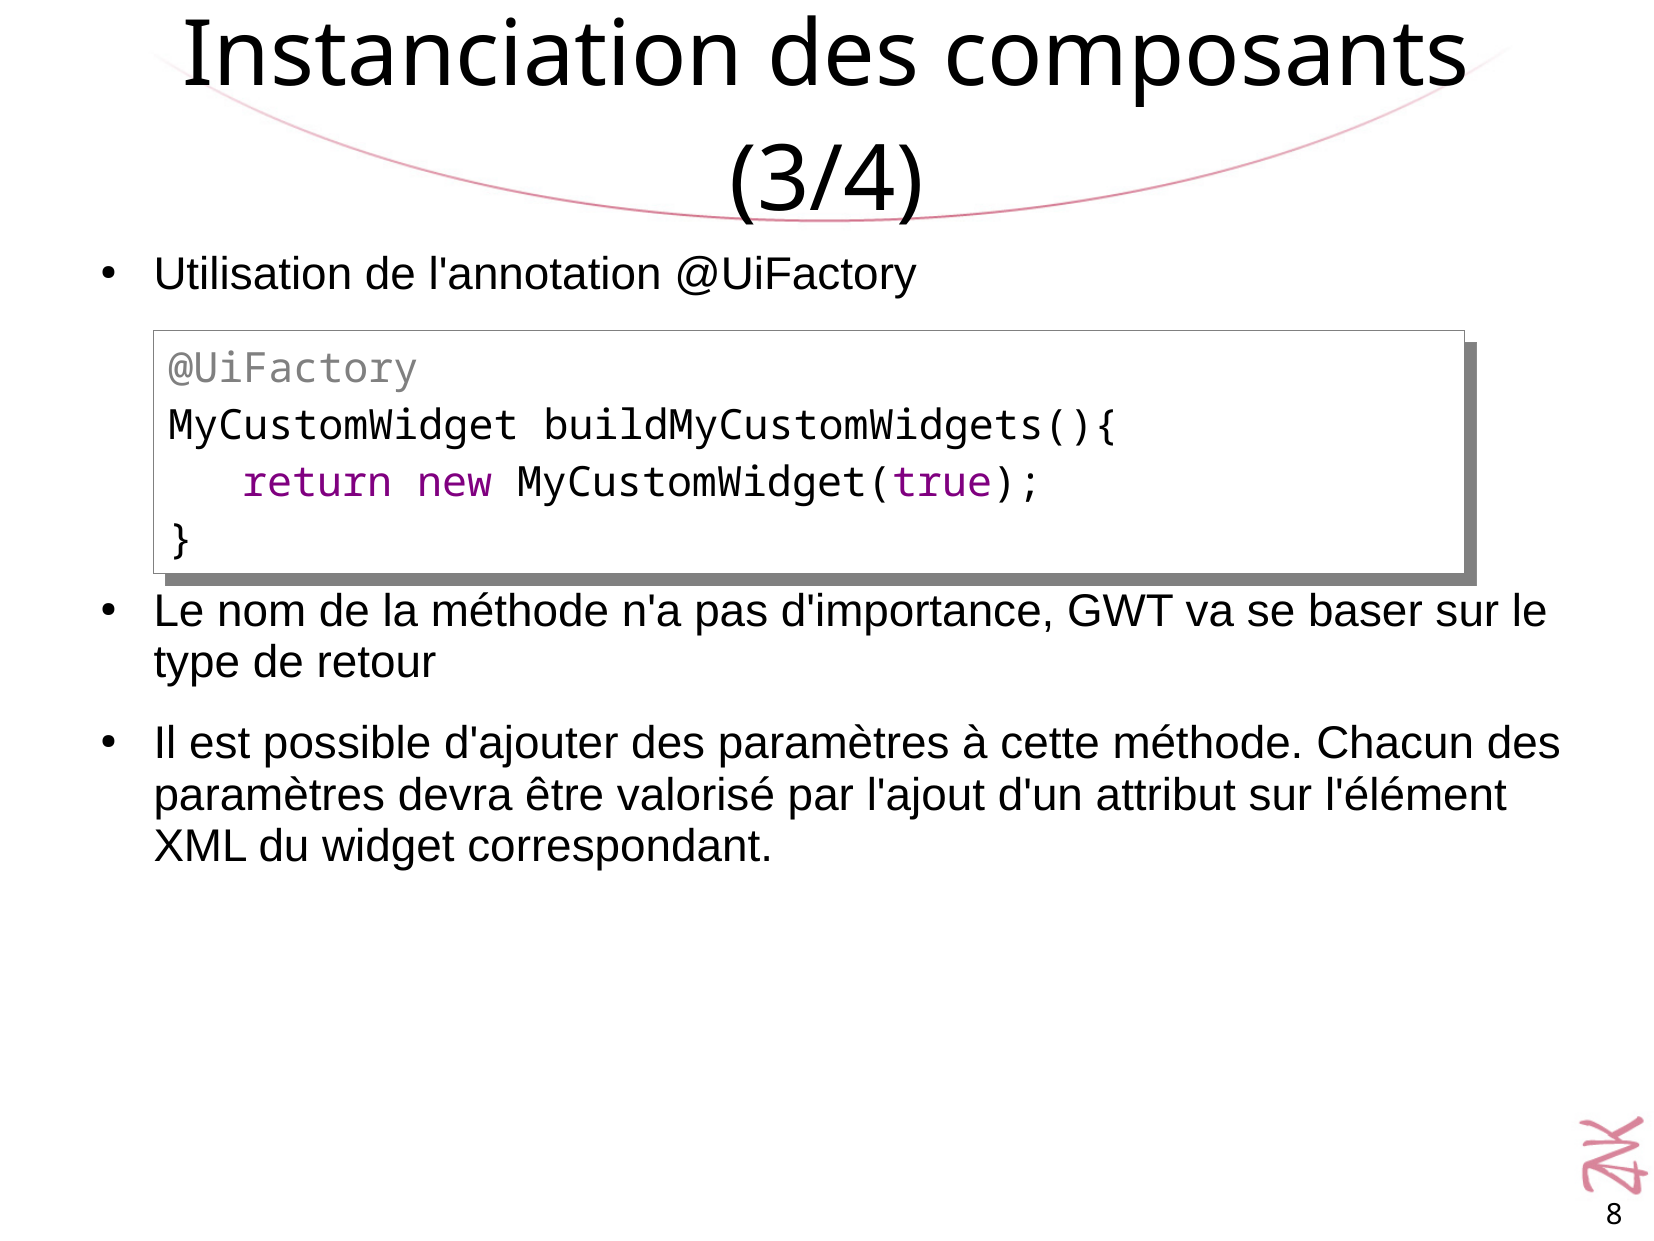

# Instanciation des composants (3/4)
Utilisation de l'annotation @UiFactory
Le nom de la méthode n'a pas d'importance, GWT va se baser sur le type de retour
Il est possible d'ajouter des paramètres à cette méthode. Chacun des paramètres devra être valorisé par l'ajout d'un attribut sur l'élément XML du widget correspondant.
@UiFactory
MyCustomWidget buildMyCustomWidgets(){
	return new MyCustomWidget(true);
}
8